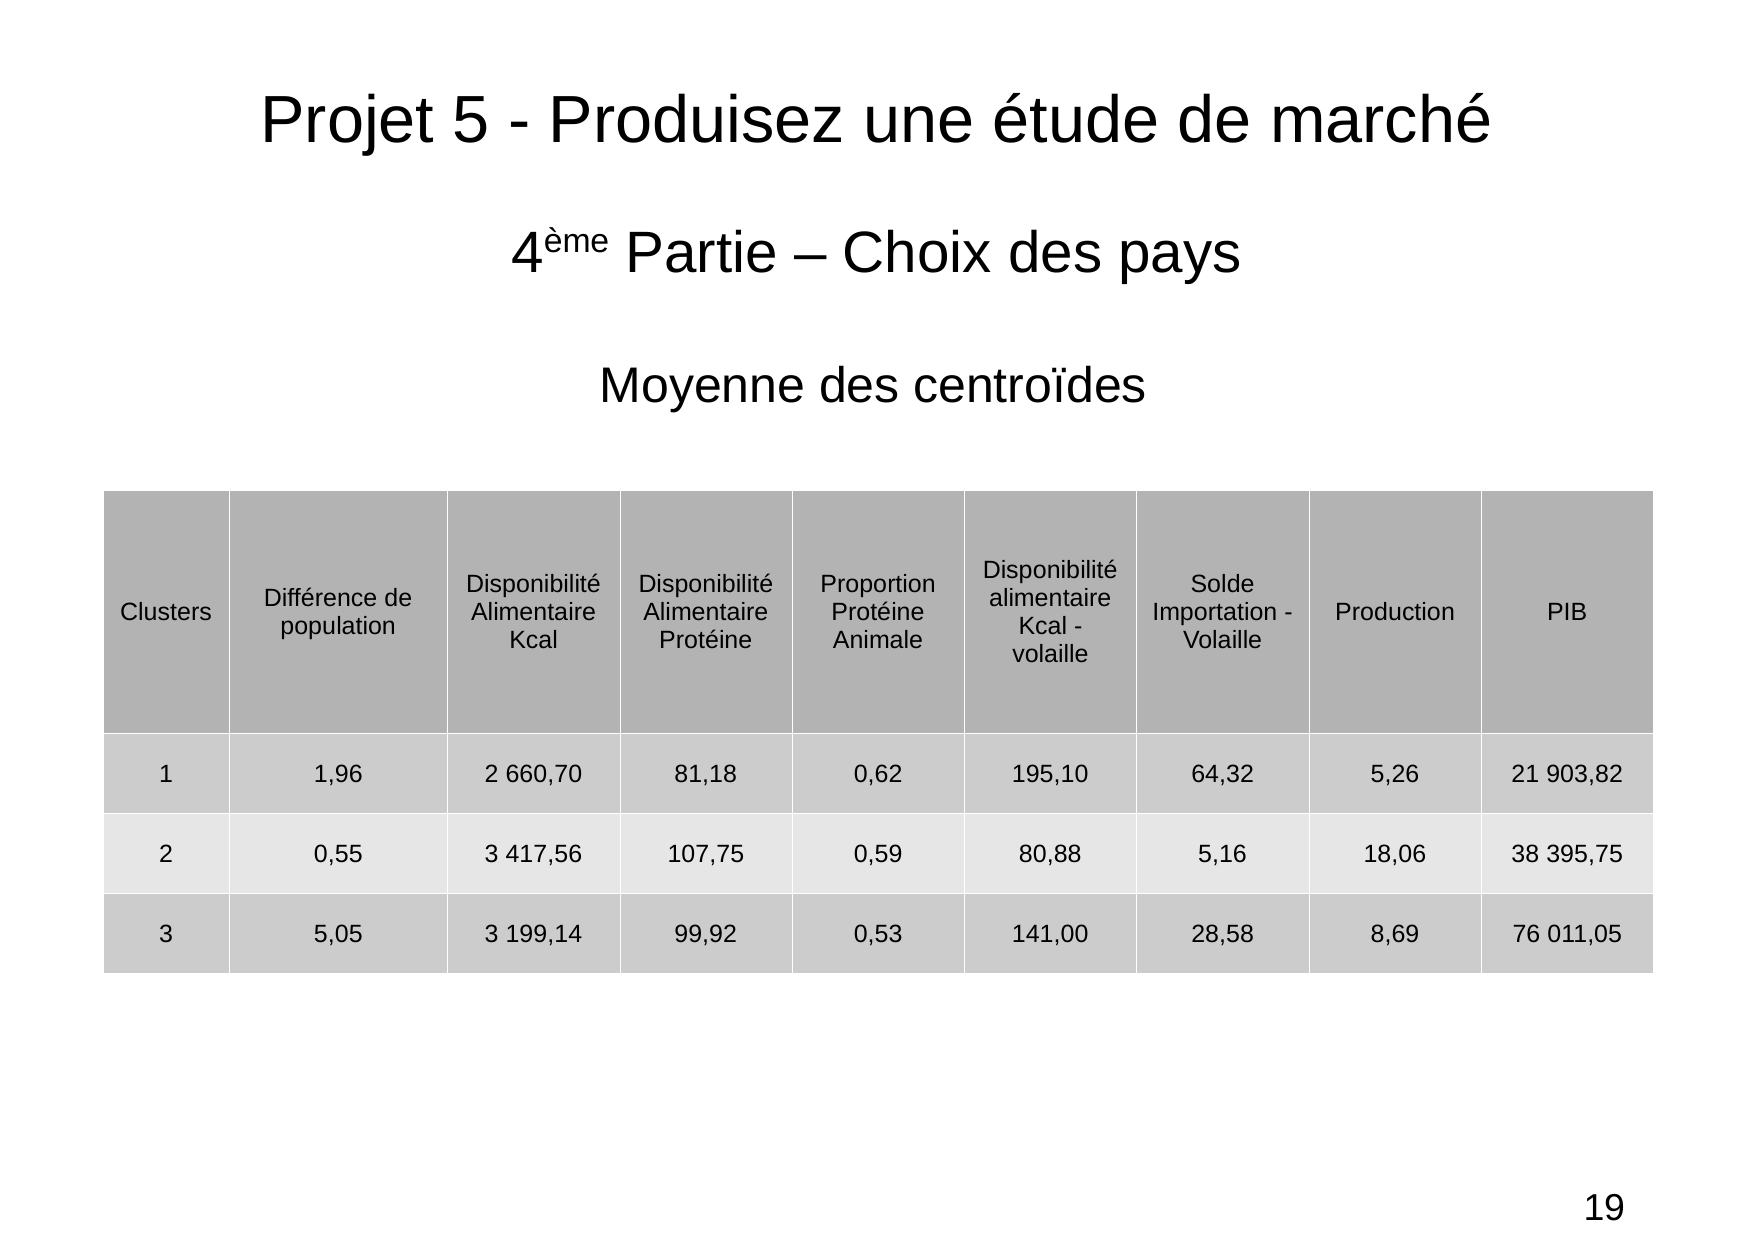

# Projet 5 - Produisez une étude de marché
4ème Partie – Choix des pays
Moyenne des centroïdes
| Clusters | Différence de population | Disponibilité Alimentaire Kcal | Disponibilité Alimentaire Protéine | Proportion Protéine Animale | Disponibilité alimentaire Kcal - volaille | Solde Importation - Volaille | Production | PIB |
| --- | --- | --- | --- | --- | --- | --- | --- | --- |
| 1 | 1,96 | 2 660,70 | 81,18 | 0,62 | 195,10 | 64,32 | 5,26 | 21 903,82 |
| 2 | 0,55 | 3 417,56 | 107,75 | 0,59 | 80,88 | 5,16 | 18,06 | 38 395,75 |
| 3 | 5,05 | 3 199,14 | 99,92 | 0,53 | 141,00 | 28,58 | 8,69 | 76 011,05 |